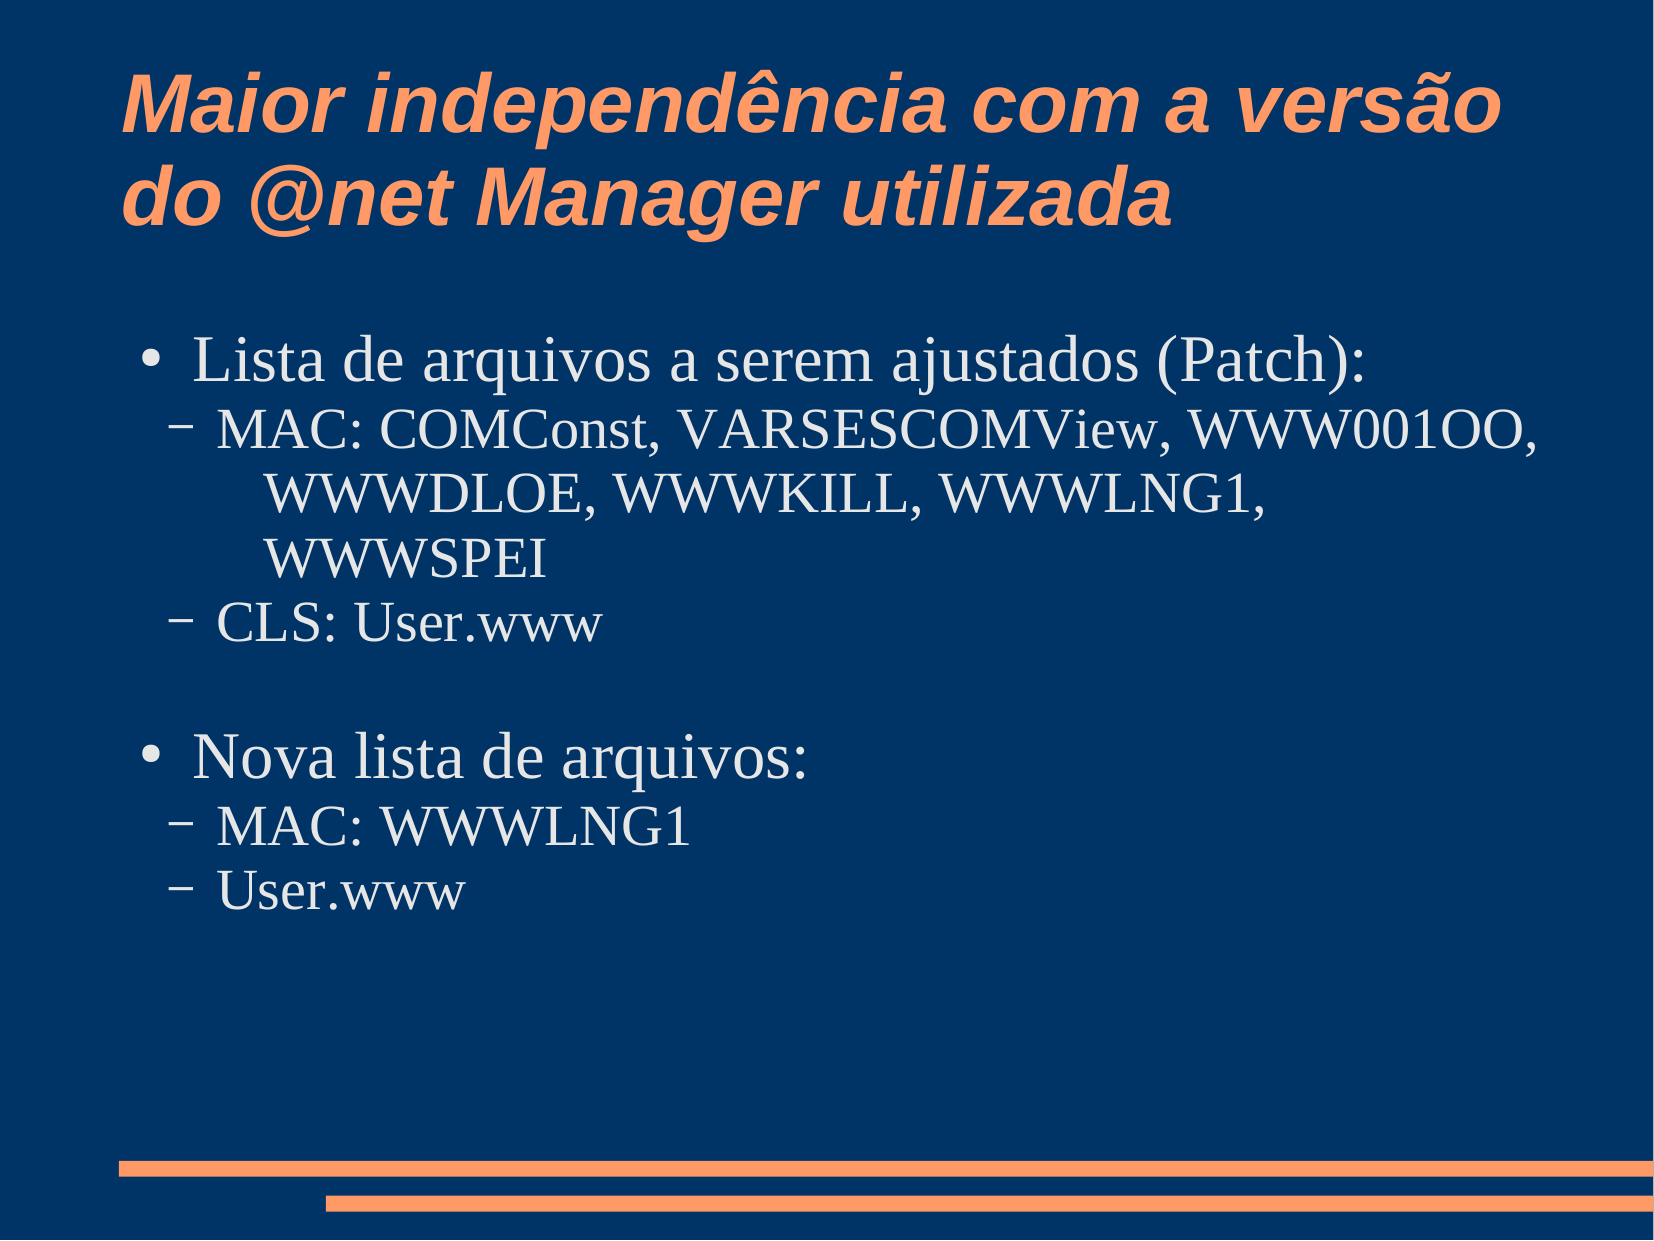

# Maior independência com a versão do @net Manager utilizada
Lista de arquivos a serem ajustados (Patch):
MAC: COMConst, VARSESCOMView, WWW001OO, WWWDLOE, WWWKILL, WWWLNG1, WWWSPEI
CLS: User.www
Nova lista de arquivos:
MAC: WWWLNG1
User.www